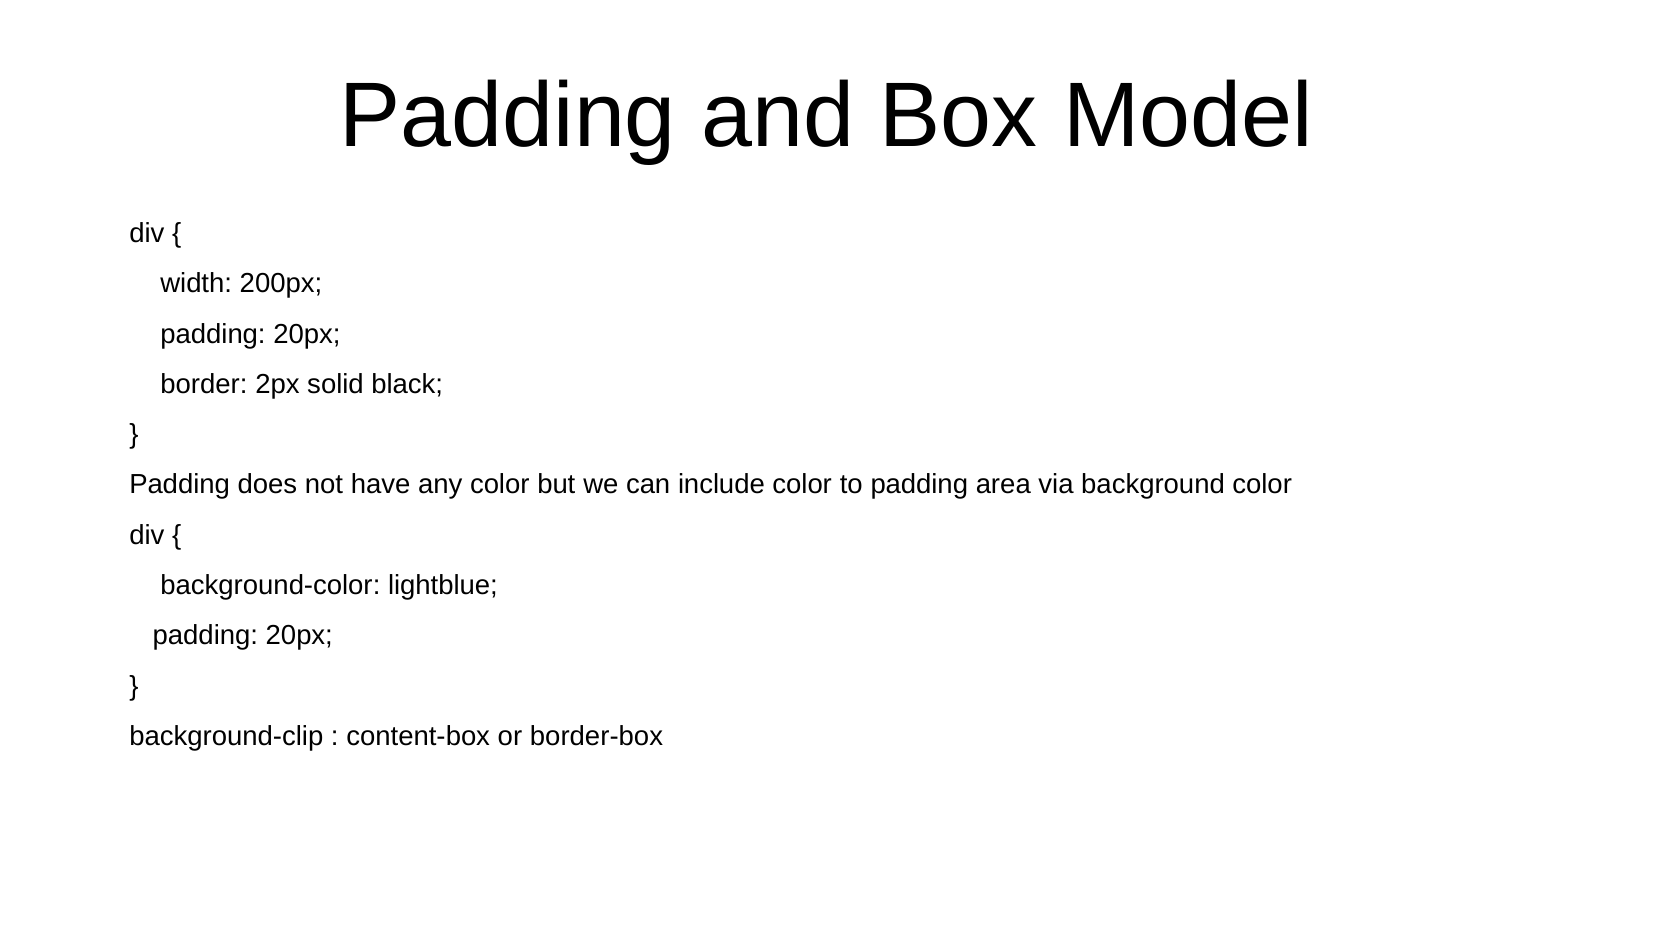

# Padding and Box Model
div {
 width: 200px;
 padding: 20px;
 border: 2px solid black;
}
Padding does not have any color but we can include color to padding area via background color
div {
 background-color: lightblue;
 padding: 20px;
}
background-clip : content-box or border-box